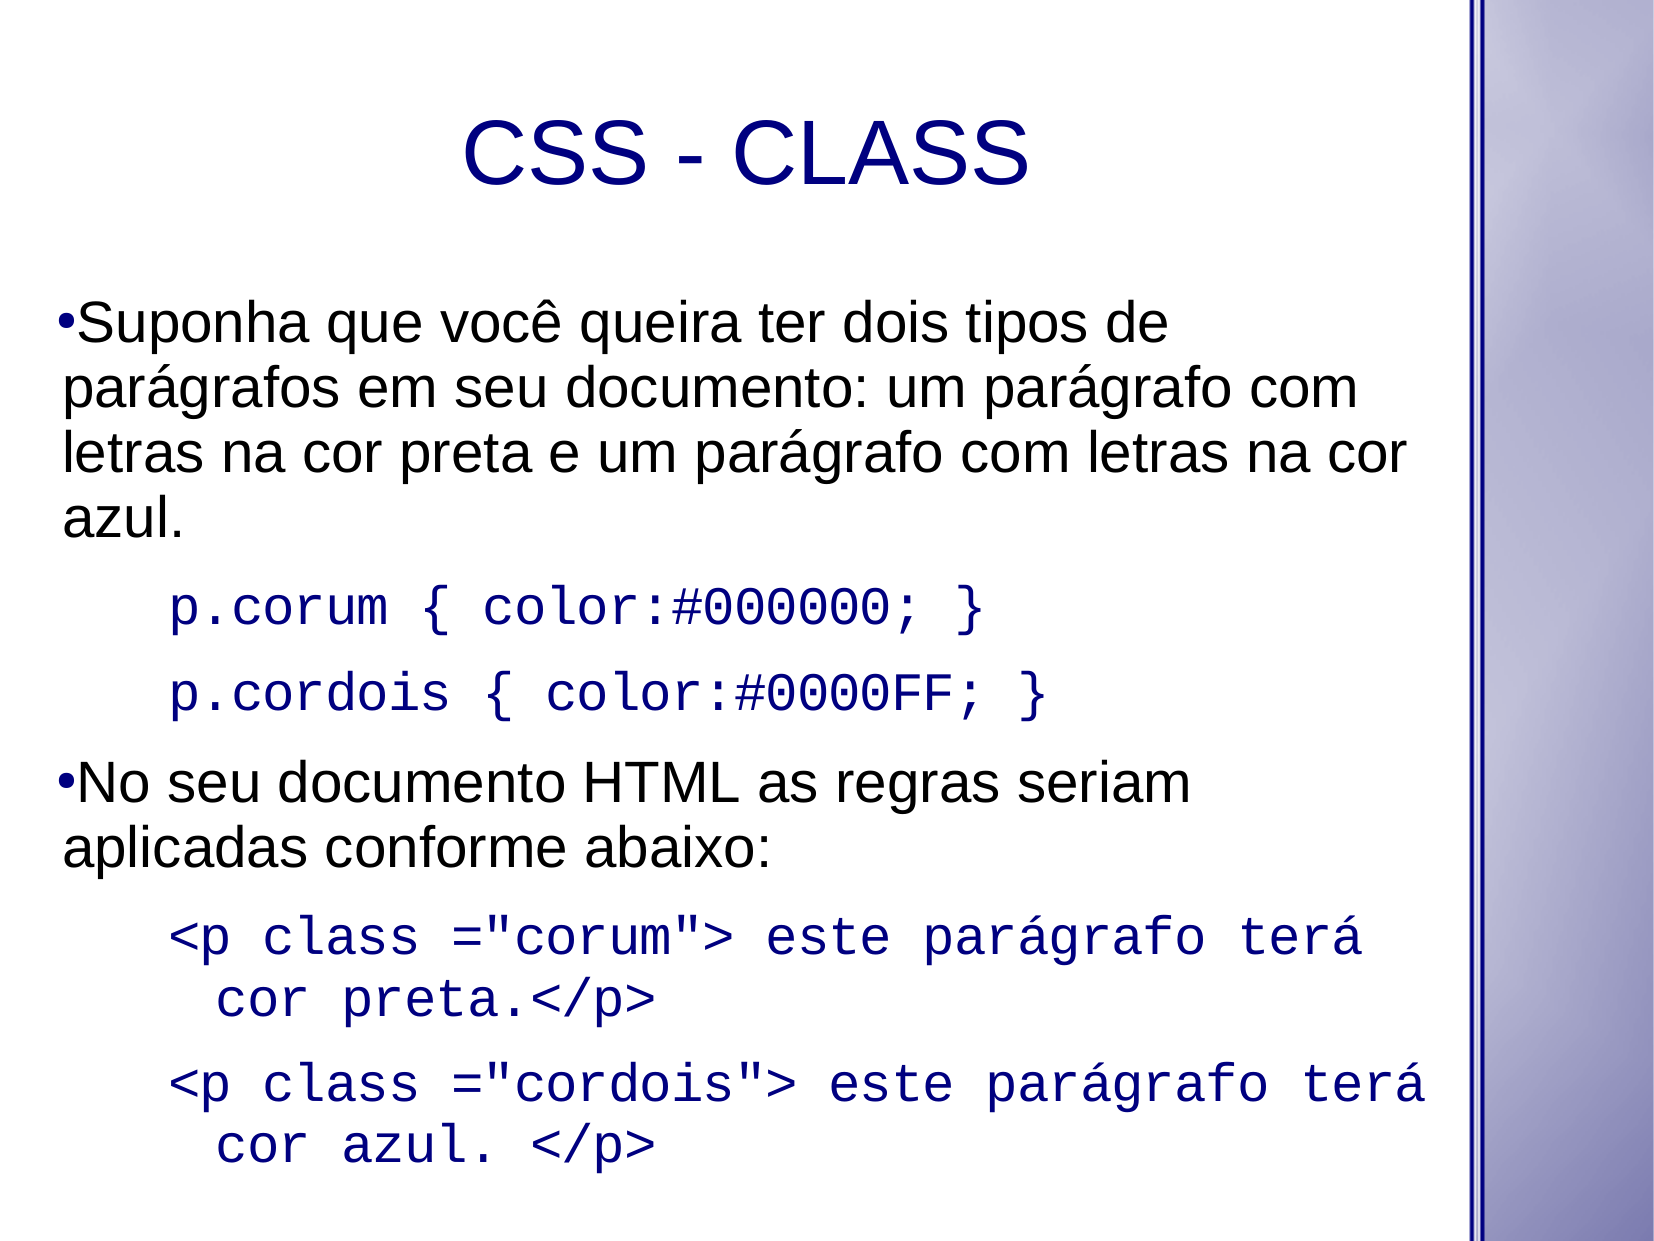

# CSS - CLASS
Suponha que você queira ter dois tipos de parágrafos em seu documento: um parágrafo com letras na cor preta e um parágrafo com letras na cor azul.
p.corum { color:#000000; }
p.cordois { color:#0000FF; }
No seu documento HTML as regras seriam aplicadas conforme abaixo:
<p class ="corum"> este parágrafo terá cor preta.</p>
<p class ="cordois"> este parágrafo terá cor azul. </p>